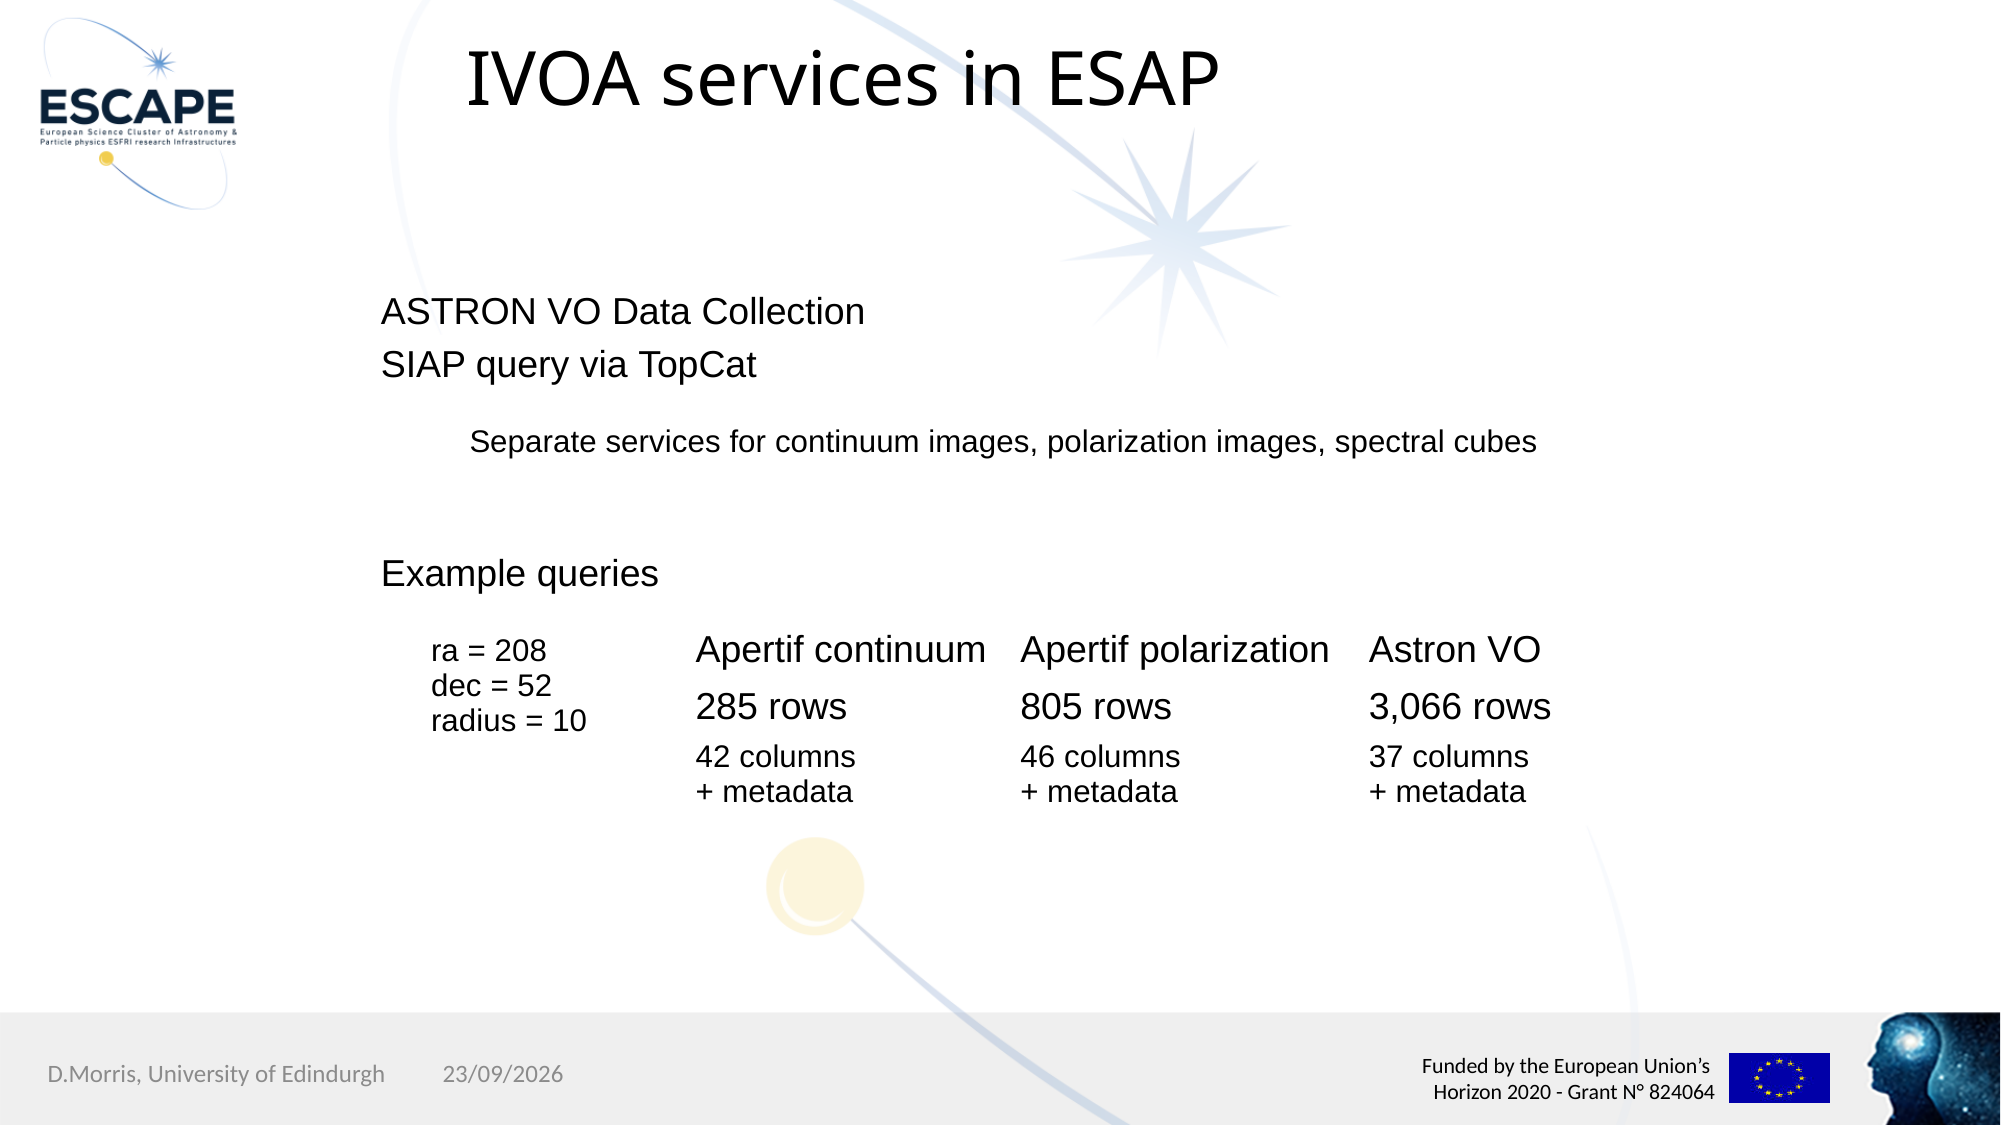

# IVOA services in ESAP
ASTRON VO Data Collection
SIAP query via TopCat
Separate services for continuum images, polarization images, spectral cubes
Example queries
Apertif continuum
Astron VO
Apertif polarization
ra = 208
dec = 52
radius = 10
285 rows
3,066 rows
805 rows
42 columns
+ metadata
37 columns
+ metadata
46 columns
+ metadata
D.Morris, University of Edindurgh